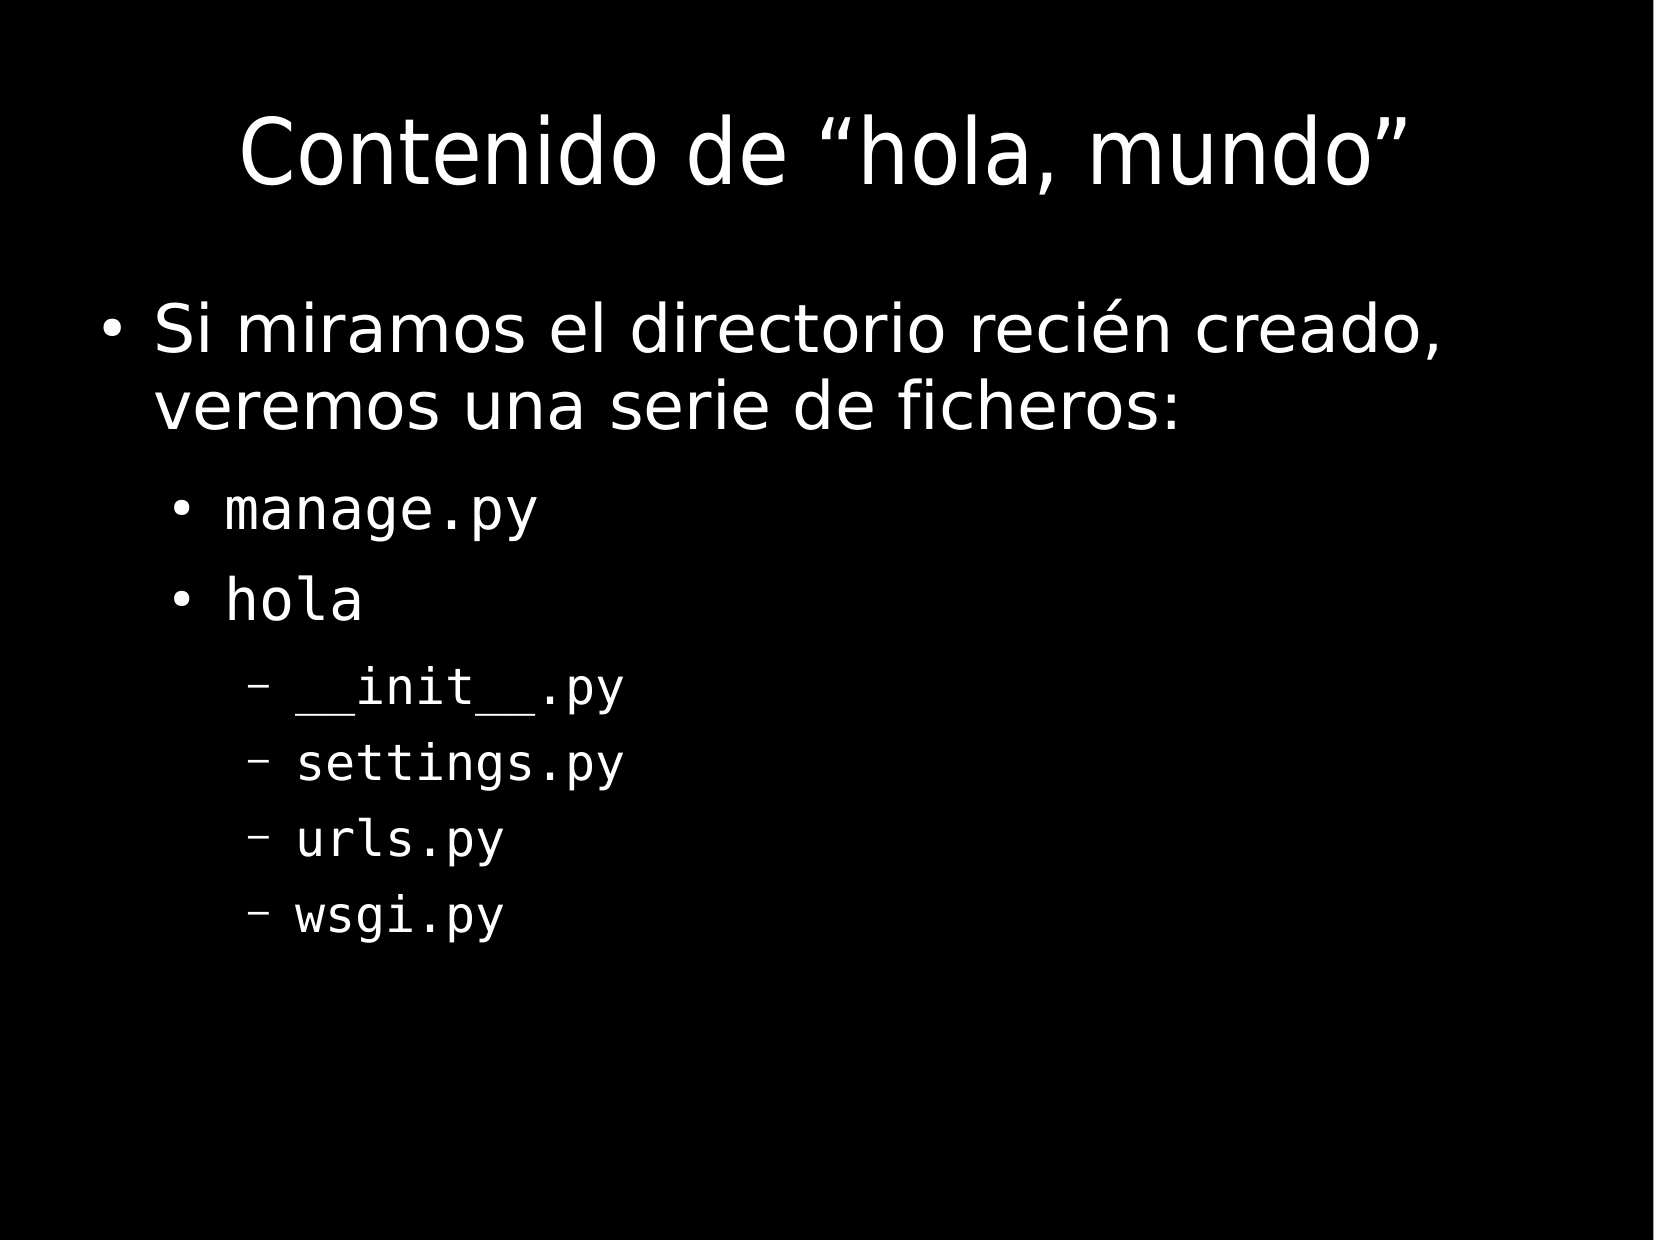

# Contenido de “hola, mundo”
Si miramos el directorio recién creado, veremos una serie de ficheros:
manage.py
hola
__init__.py
settings.py
urls.py
wsgi.py